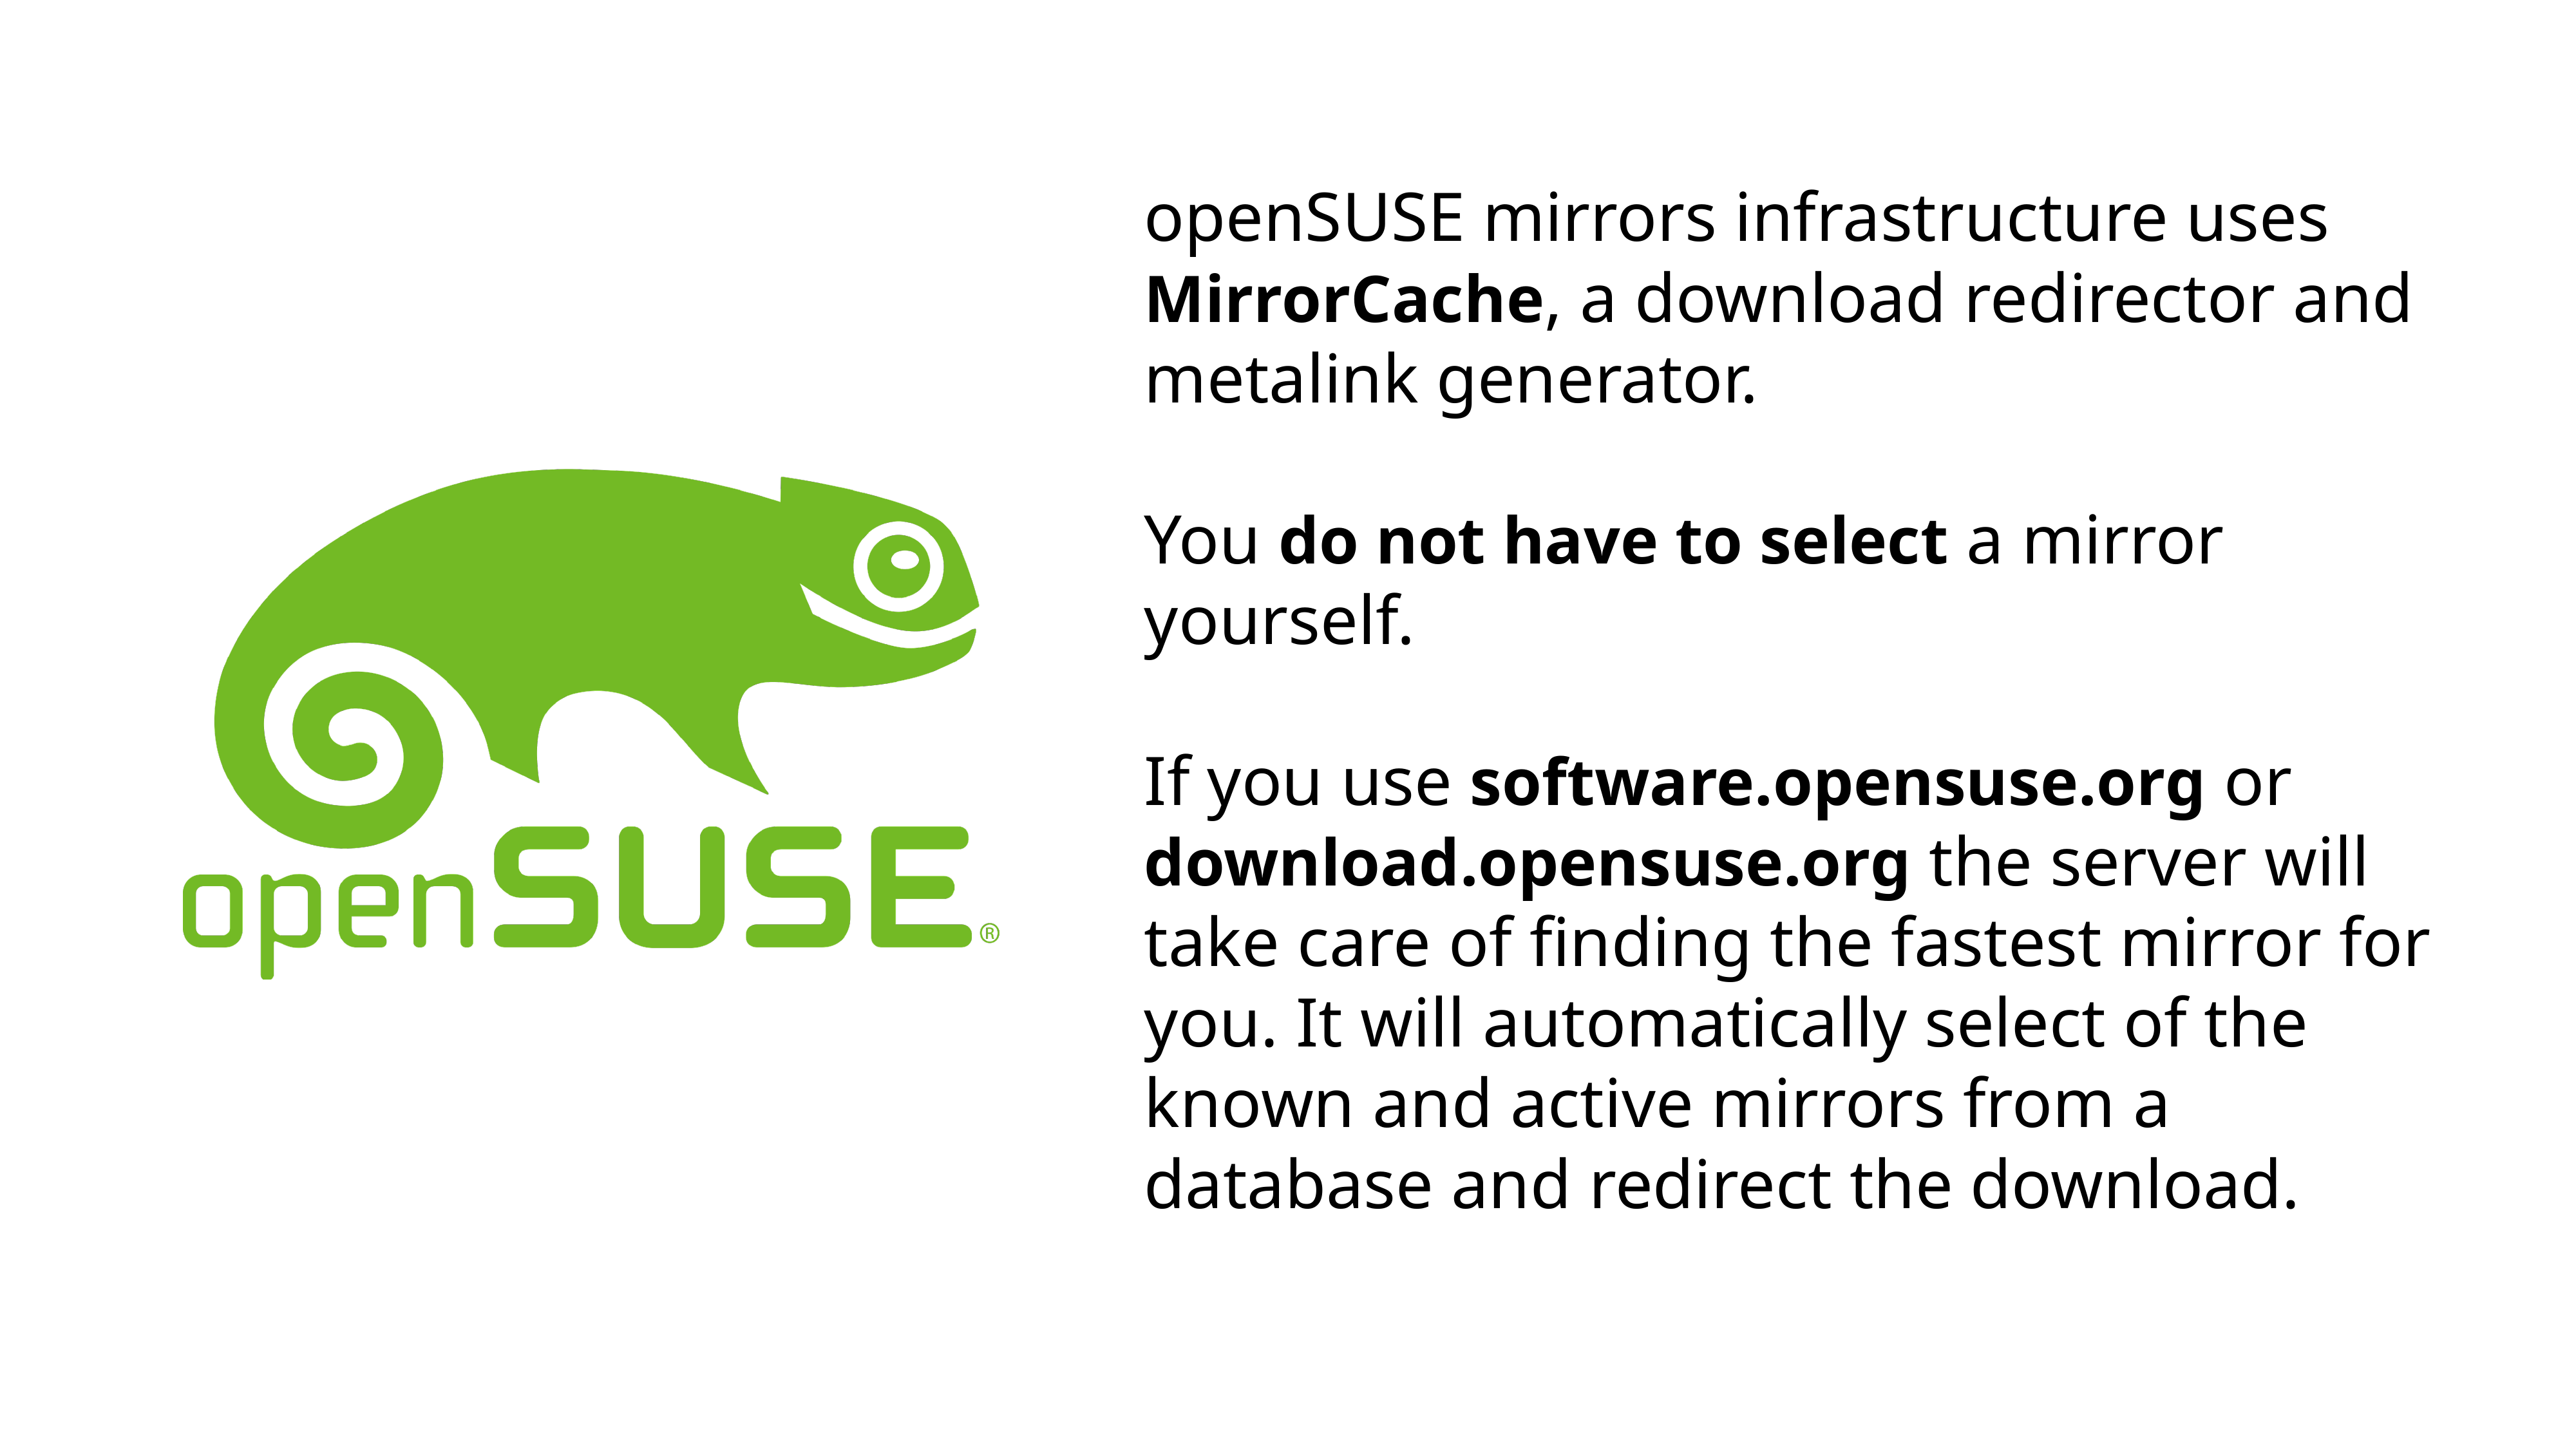

# openSUSE mirrors infrastructure uses MirrorCache, a download redirector and metalink generator.
You do not have to select a mirror yourself.
If you use software.opensuse.org or download.opensuse.org the server will take care of finding the fastest mirror for you. It will automatically select of the known and active mirrors from a database and redirect the download.